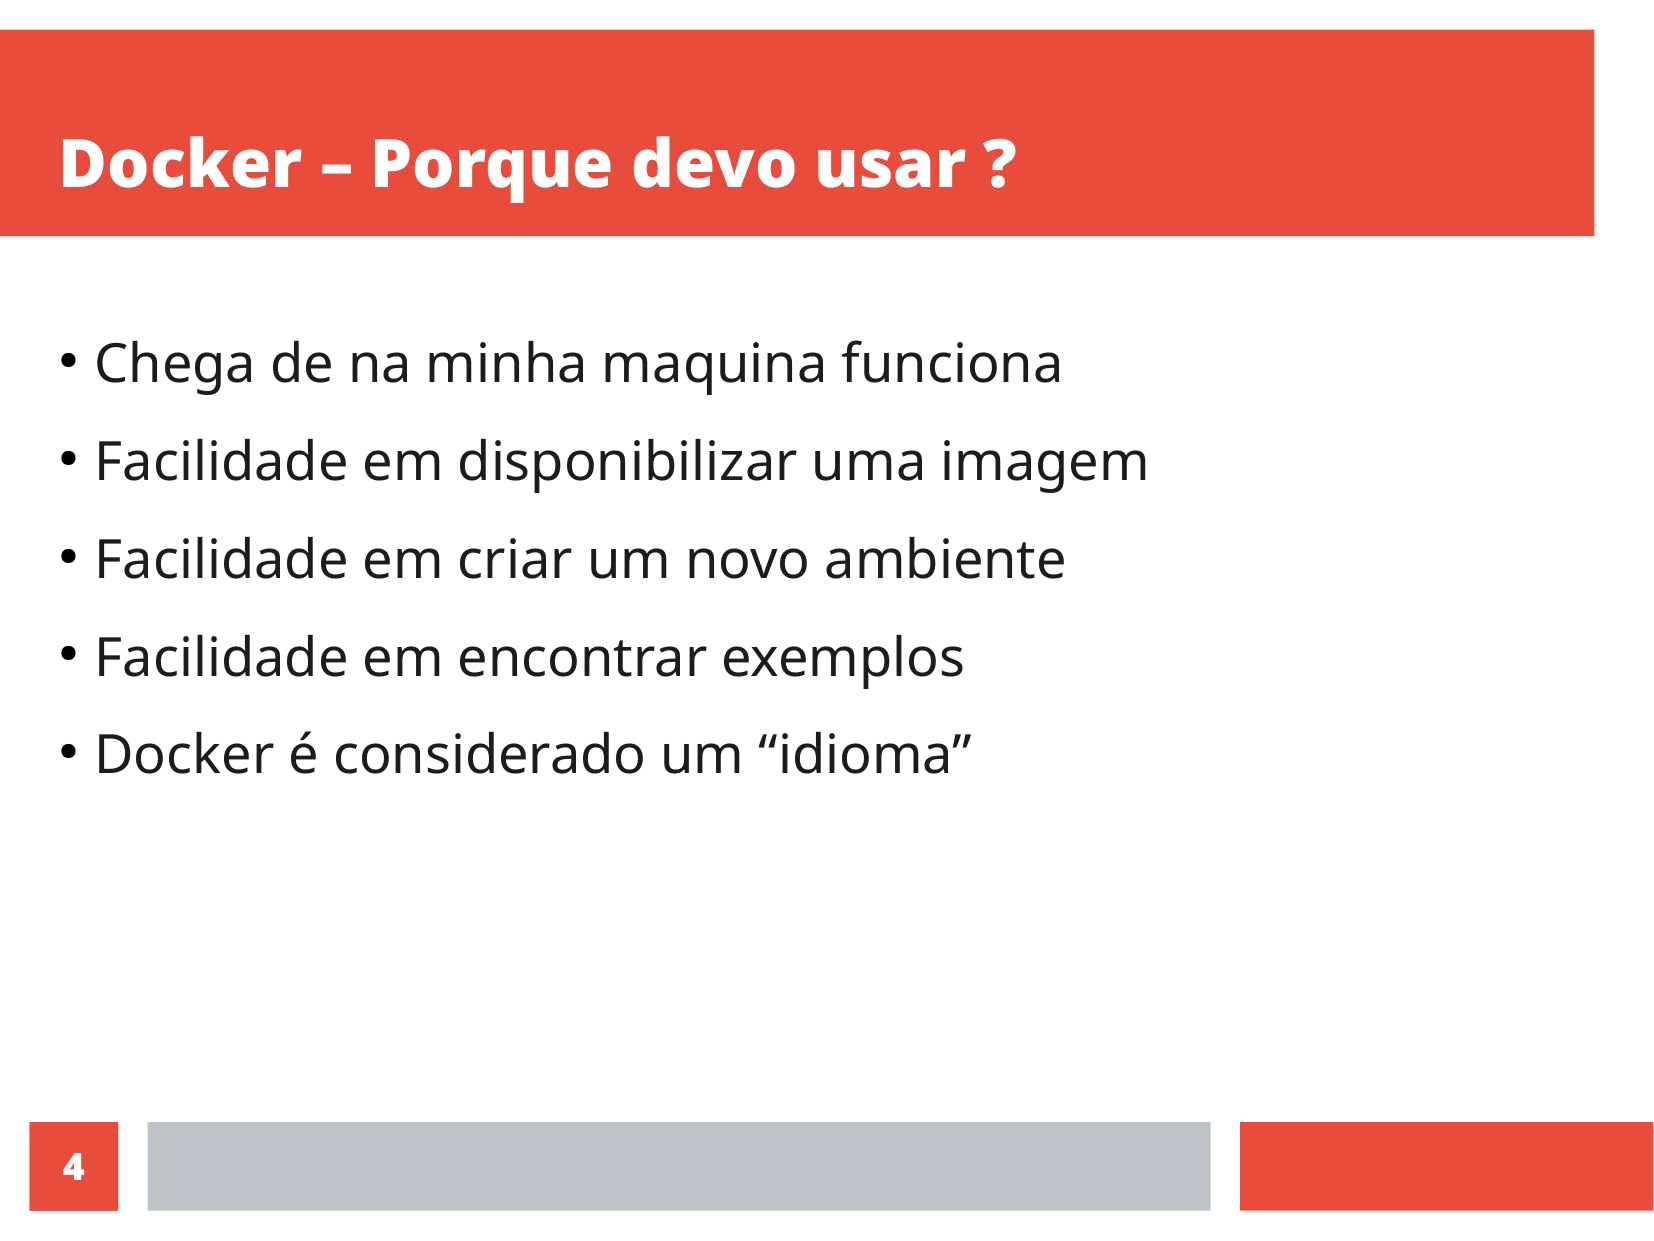

# Docker – Porque devo usar ?
Chega de na minha maquina funciona
Facilidade em disponibilizar uma imagem
Facilidade em criar um novo ambiente
Facilidade em encontrar exemplos
Docker é considerado um “idioma”
4